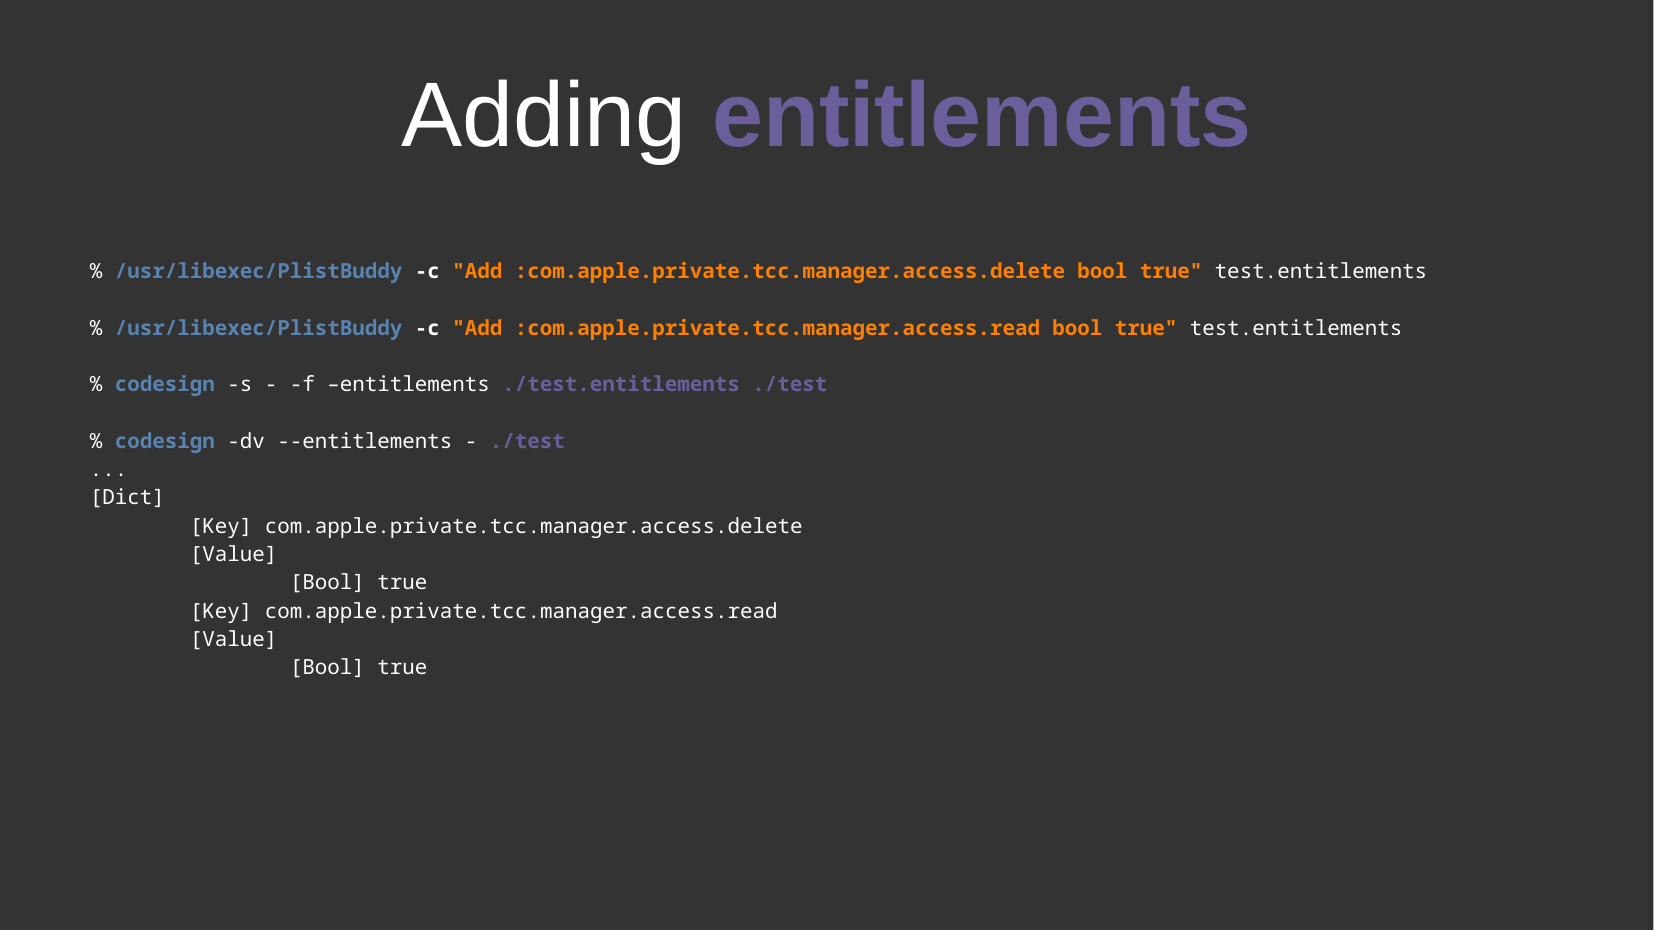

# Adding entitlements
% /usr/libexec/PlistBuddy -c "Add :com.apple.private.tcc.manager.access.delete bool true" test.entitlements
% /usr/libexec/PlistBuddy -c "Add :com.apple.private.tcc.manager.access.read bool true" test.entitlements
% codesign -s - -f –entitlements ./test.entitlements ./test
% codesign -dv --entitlements - ./test
...
[Dict]
 [Key] com.apple.private.tcc.manager.access.delete
 [Value]
 [Bool] true
 [Key] com.apple.private.tcc.manager.access.read
 [Value]
 [Bool] true